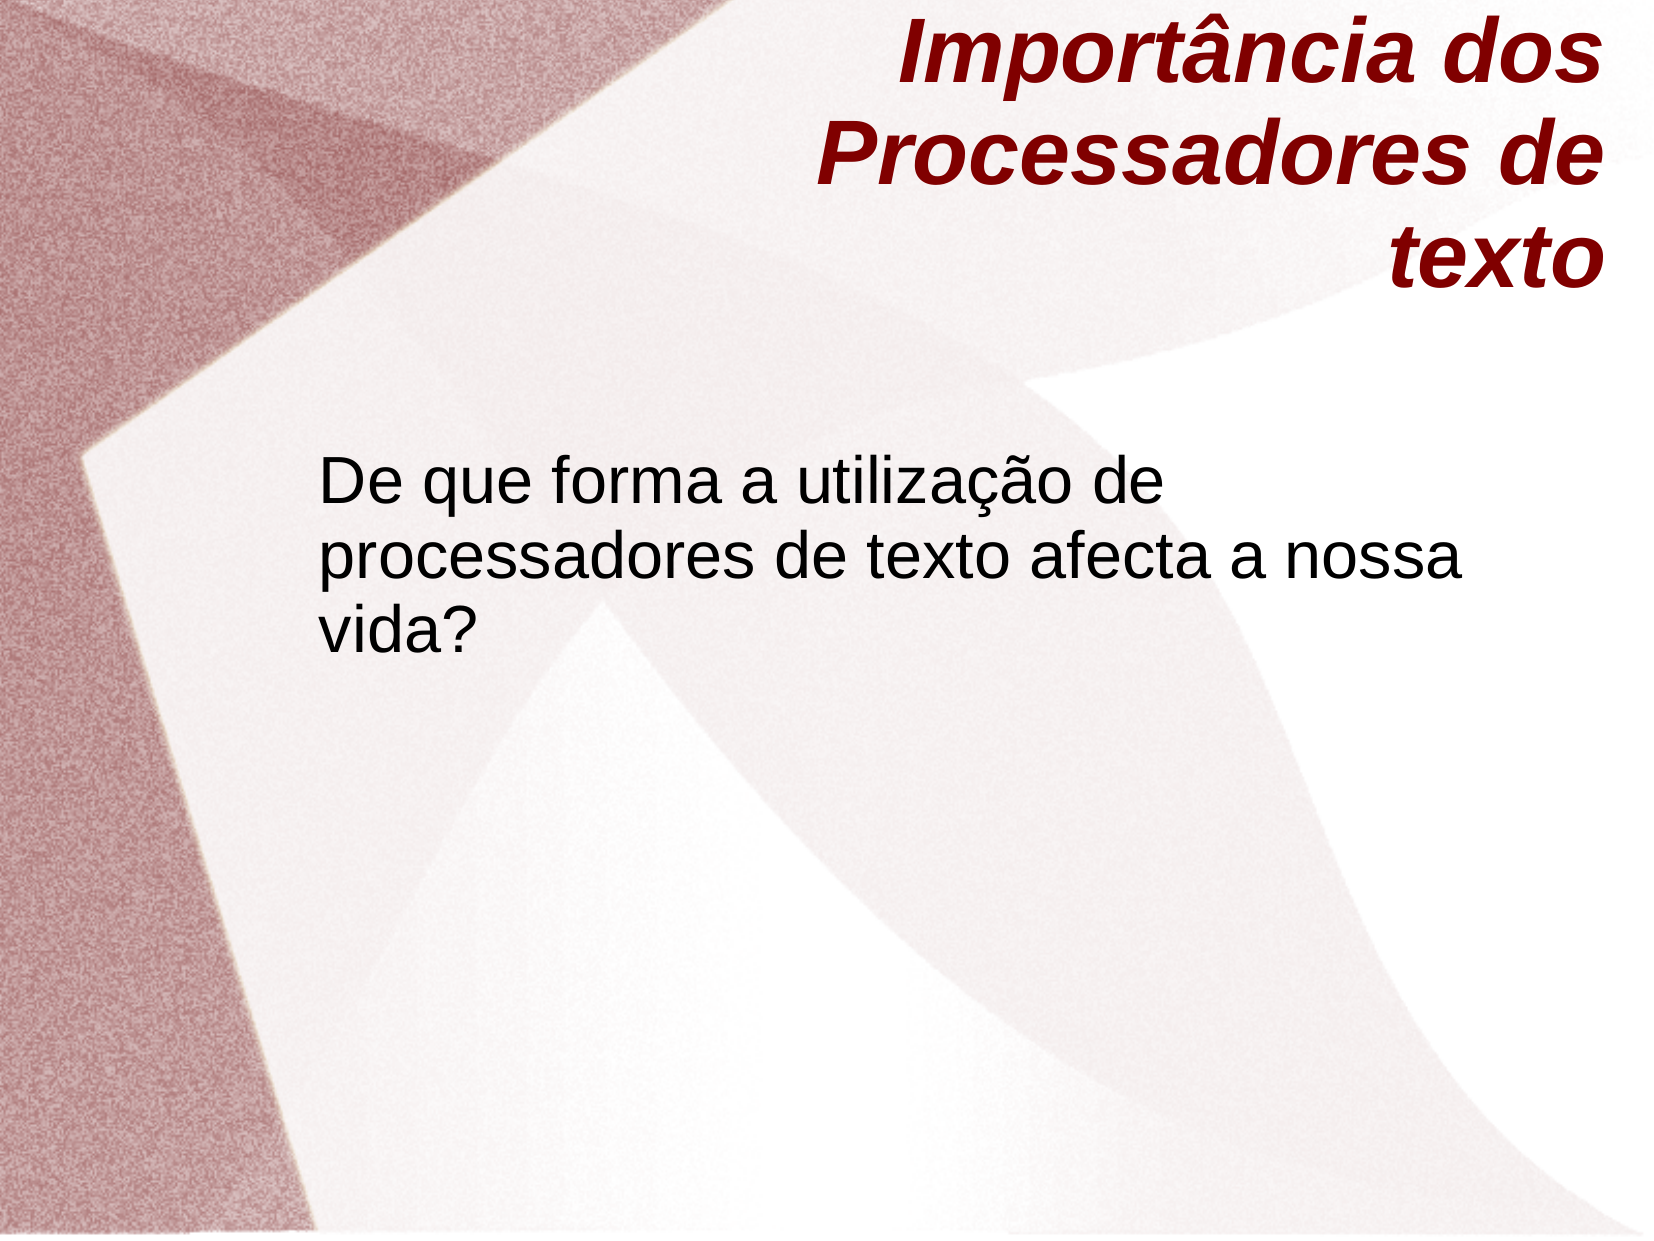

# Importância dos Processadores de texto
De que forma a utilização de processadores de texto afecta a nossa vida?